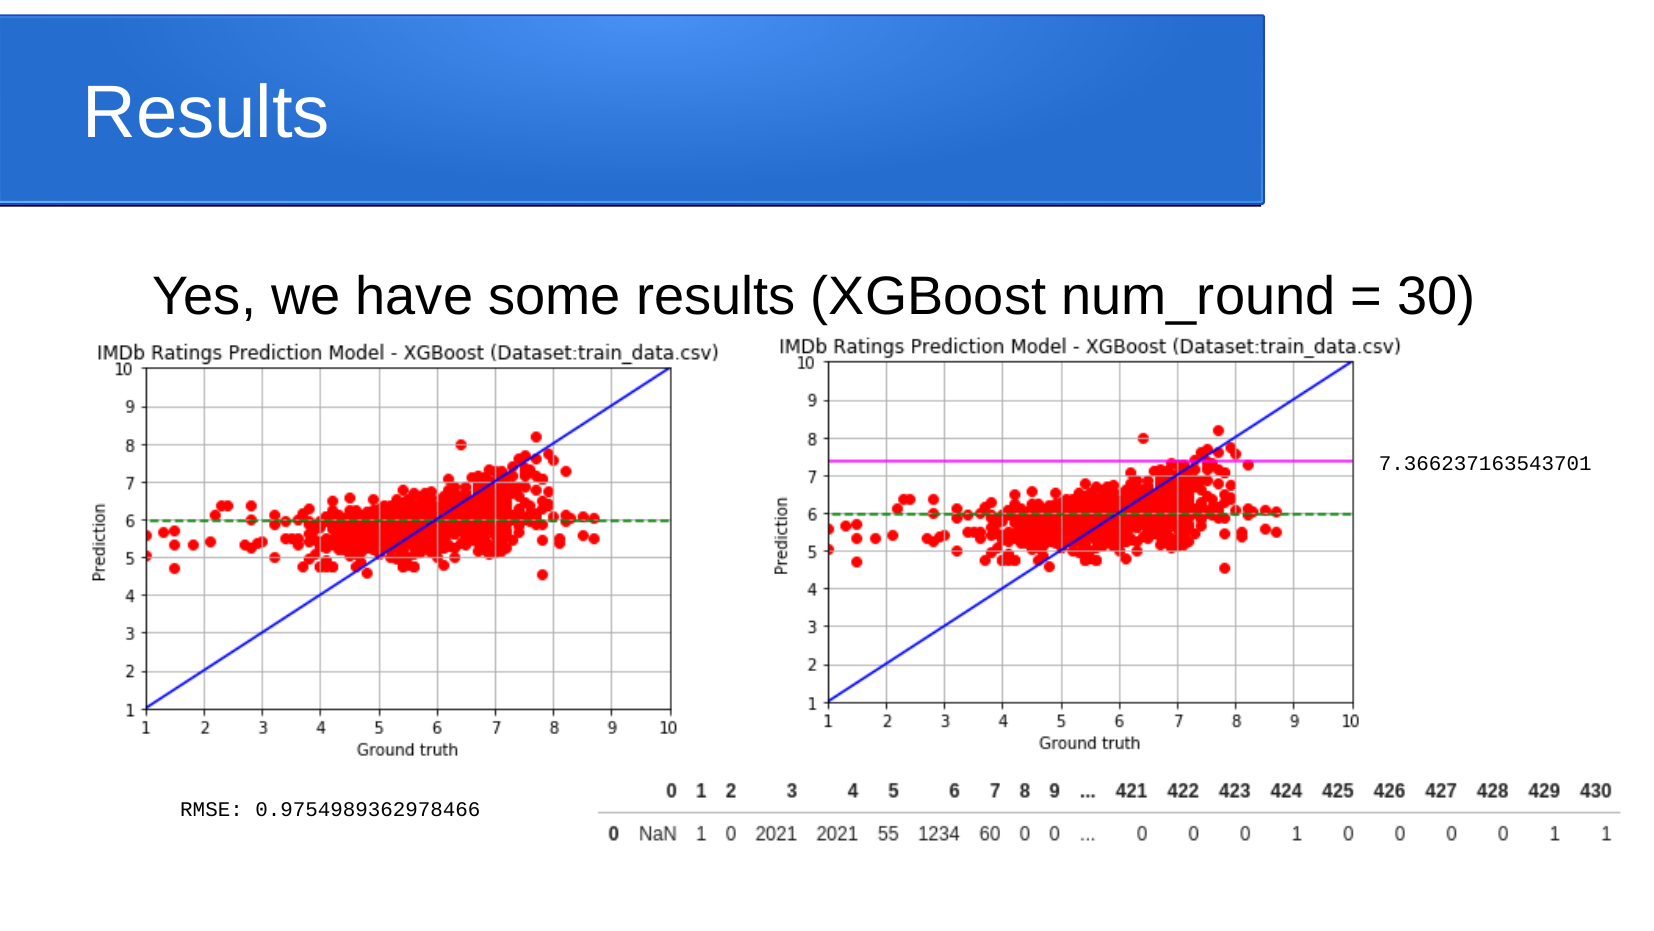

# Results
Yes, we have some results (XGBoost num_round = 30)
7.366237163543701
RMSE: 0.9754989362978466